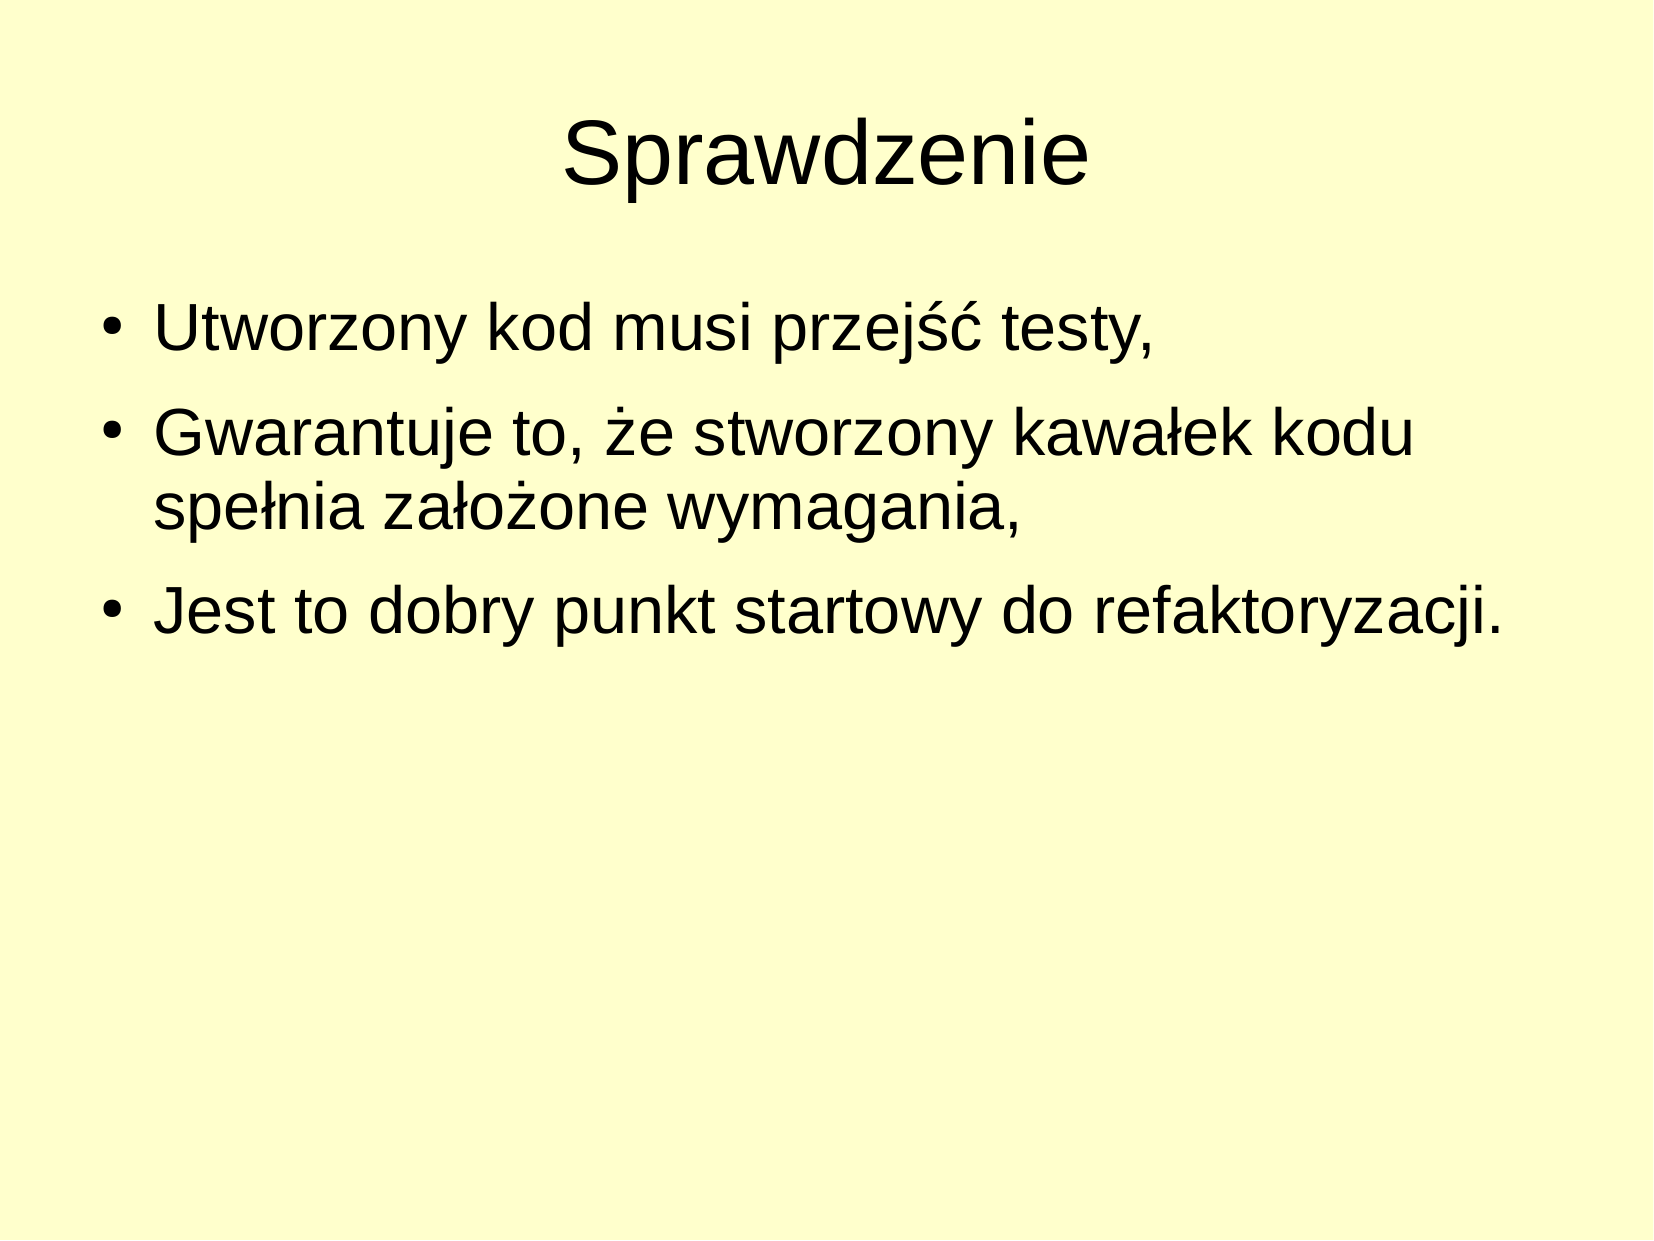

# Sprawdzenie
Utworzony kod musi przejść testy,
Gwarantuje to, że stworzony kawałek kodu spełnia założone wymagania,
Jest to dobry punkt startowy do refaktoryzacji.